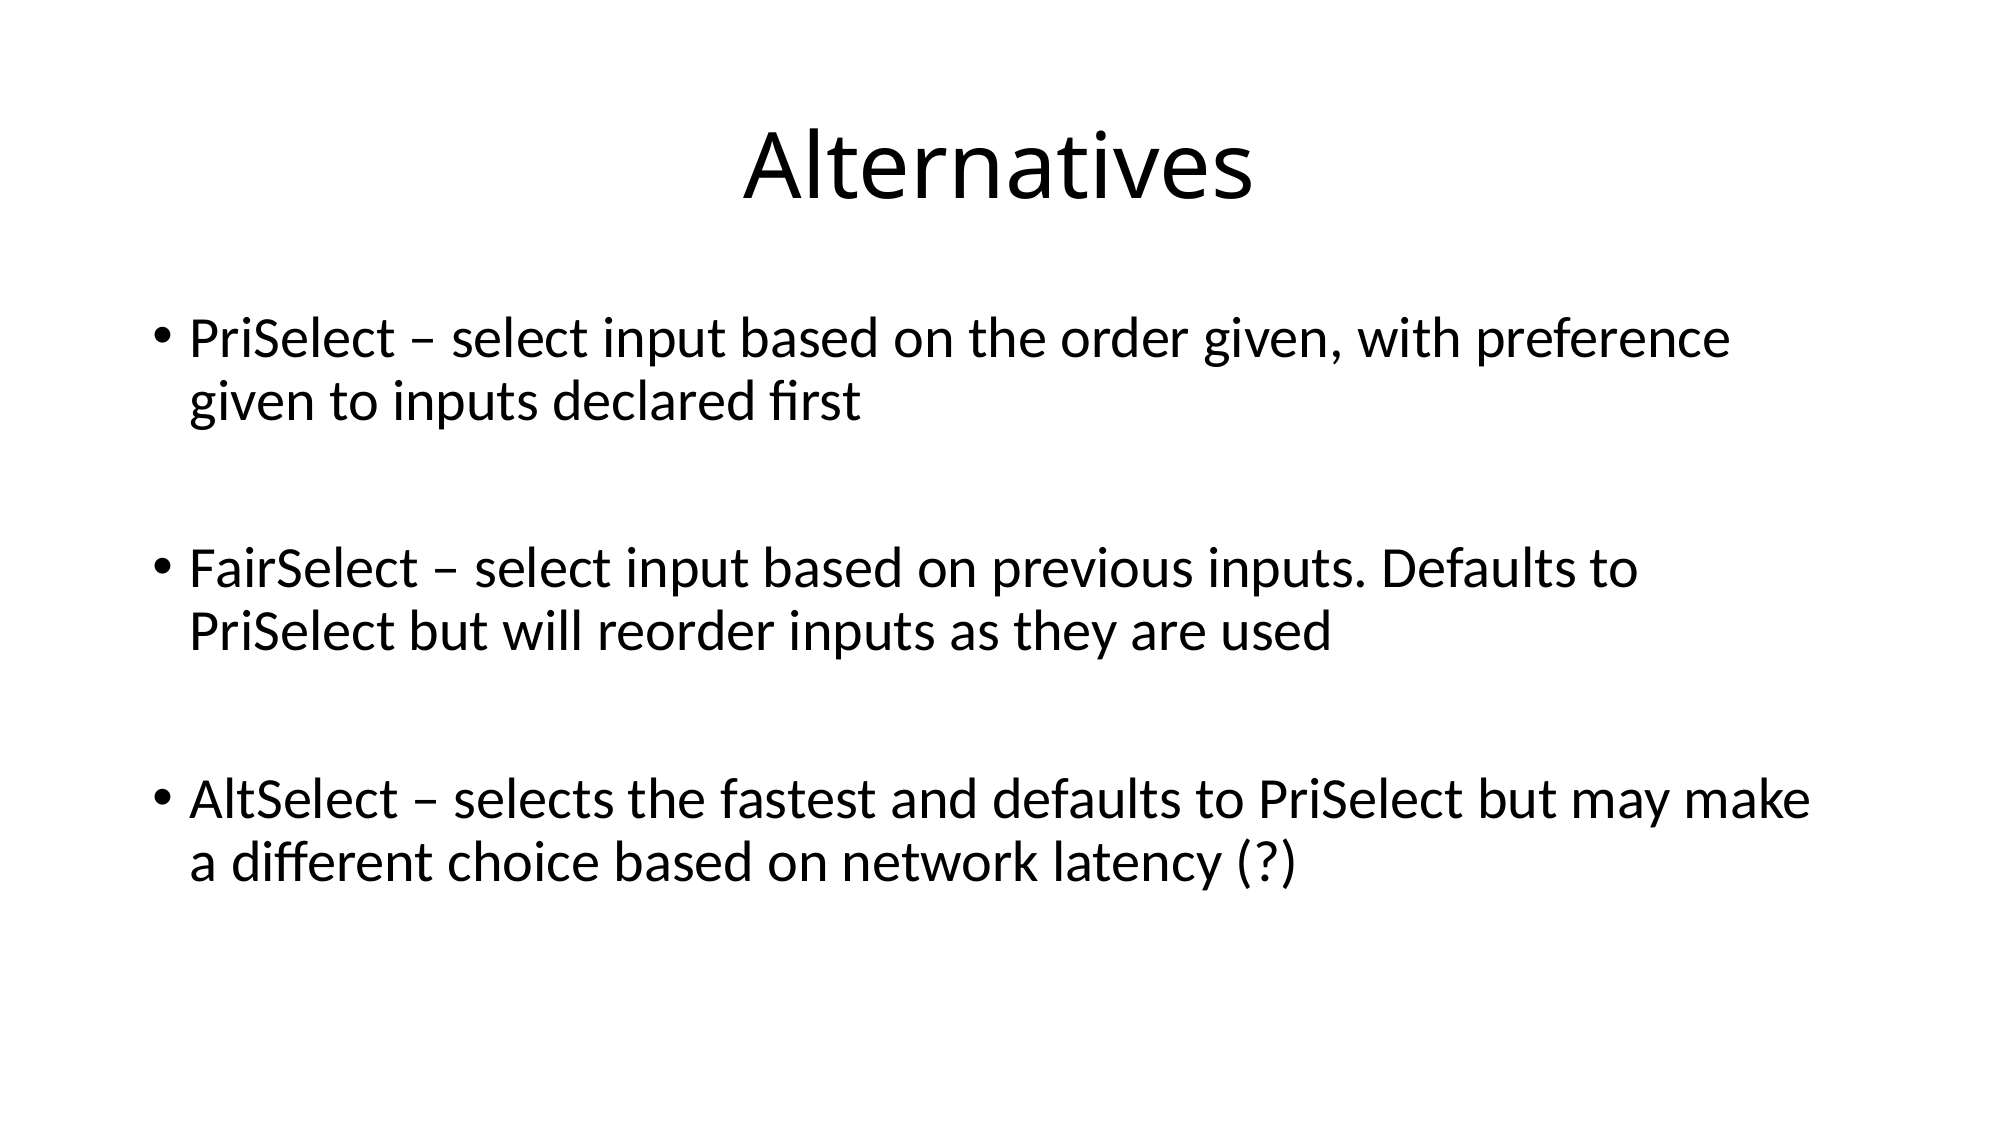

# Alternatives
PriSelect – select input based on the order given, with preference given to inputs declared first
FairSelect – select input based on previous inputs. Defaults to PriSelect but will reorder inputs as they are used
AltSelect – selects the fastest and defaults to PriSelect but may make a different choice based on network latency (?)